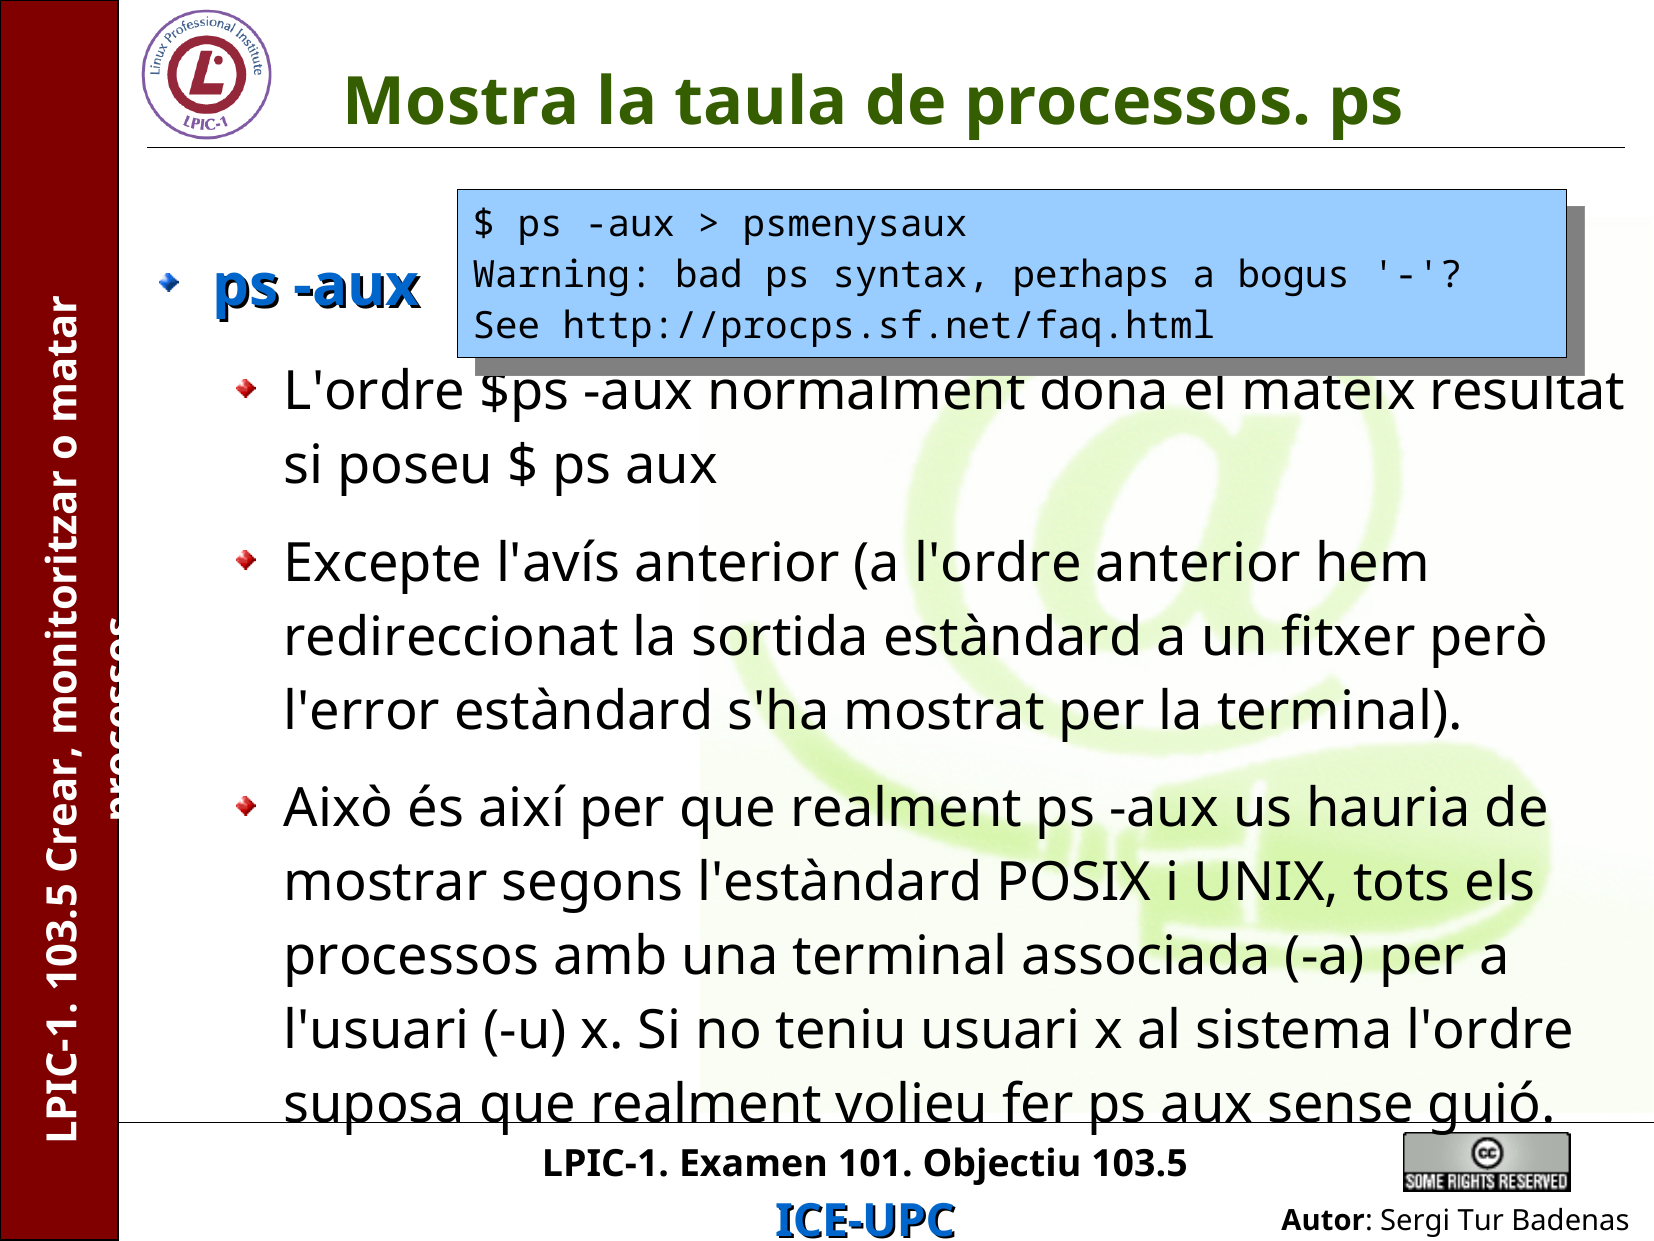

# Mostra la taula de processos. ps
$ ps -aux > psmenysaux
Warning: bad ps syntax, perhaps a bogus '-'? See http://procps.sf.net/faq.html
ps -aux
L'ordre $ps -aux normalment dona el mateix resultat si poseu $ ps aux
Excepte l'avís anterior (a l'ordre anterior hem redireccionat la sortida estàndard a un fitxer però l'error estàndard s'ha mostrat per la terminal).
Això és així per que realment ps -aux us hauria de mostrar segons l'estàndard POSIX i UNIX, tots els processos amb una terminal associada (-a) per a l'usuari (-u) x. Si no teniu usuari x al sistema l'ordre suposa que realment volieu fer ps aux sense guió.